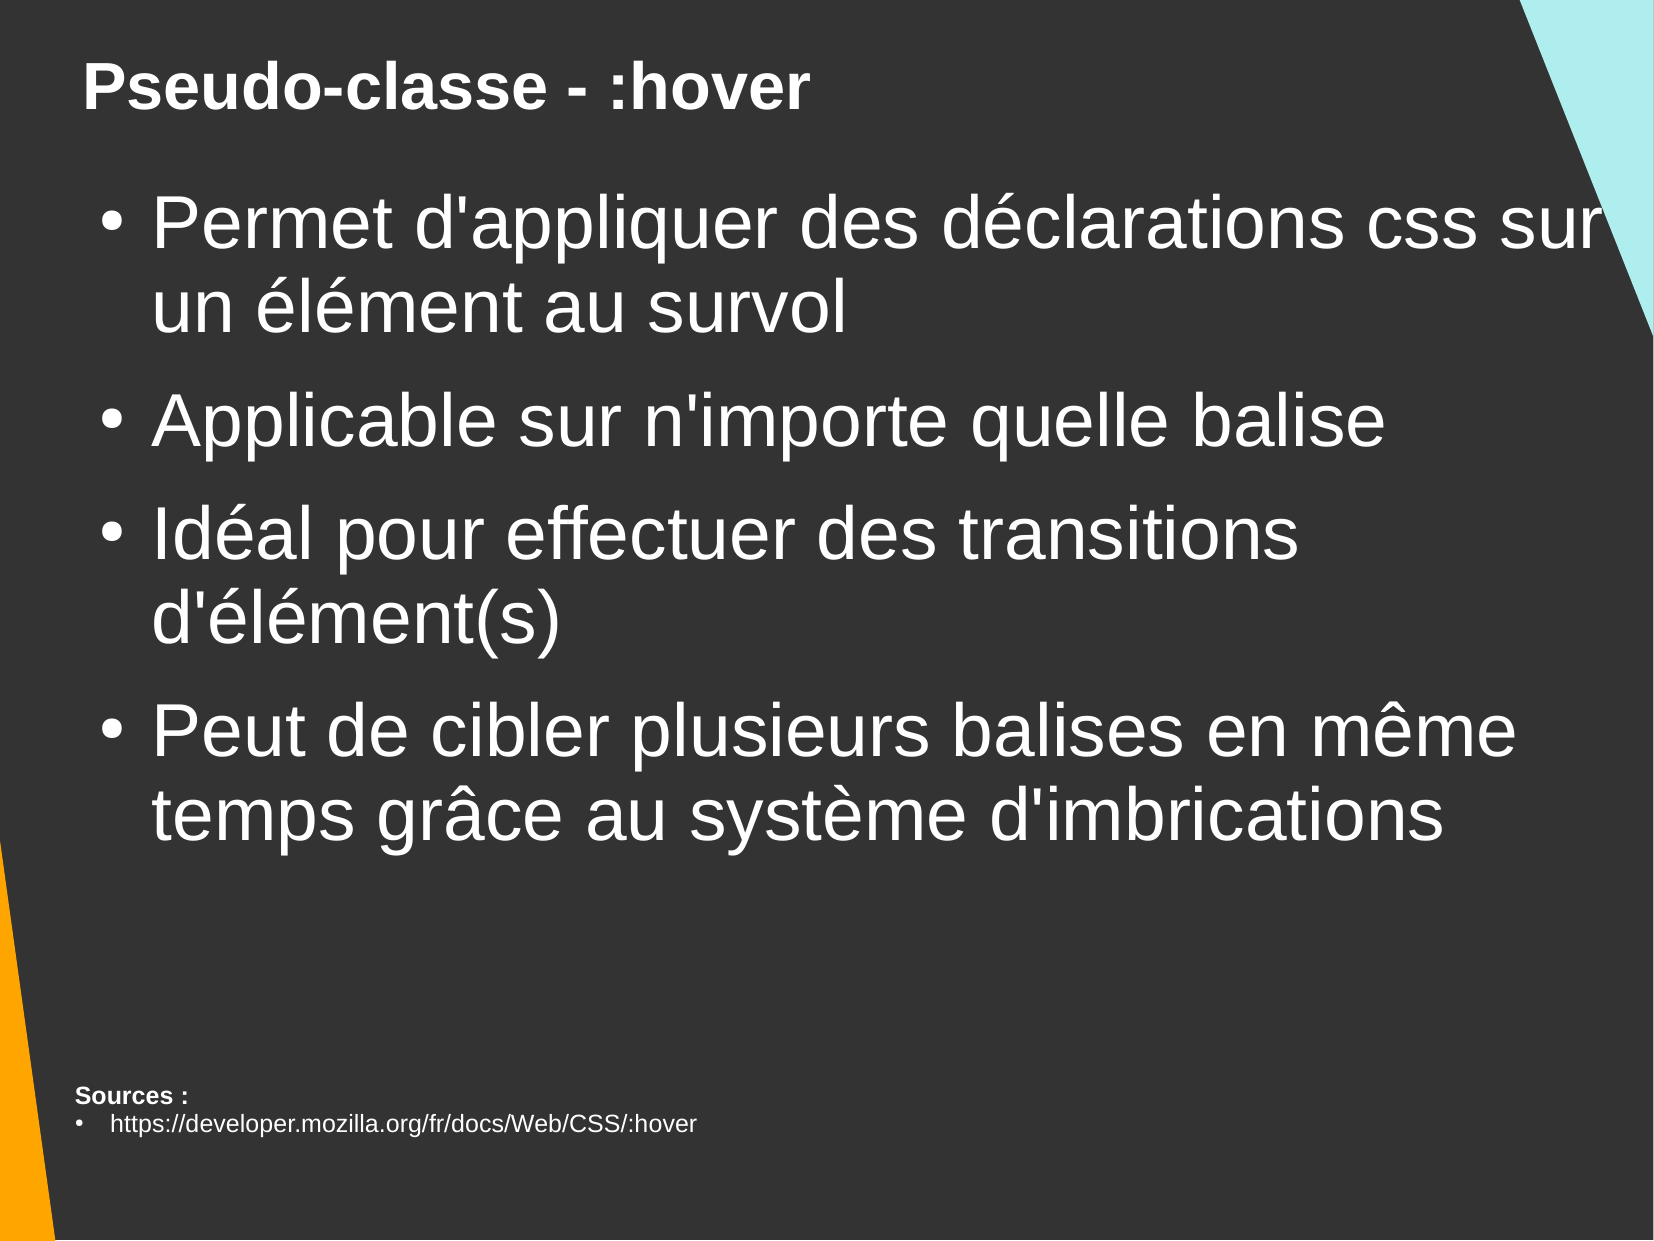

# Pseudo-classe - :hover
Permet d'appliquer des déclarations css sur un élément au survol
Applicable sur n'importe quelle balise
Idéal pour effectuer des transitions d'élément(s)
Peut de cibler plusieurs balises en même temps grâce au système d'imbrications
Sources :
https://developer.mozilla.org/fr/docs/Web/CSS/:hover